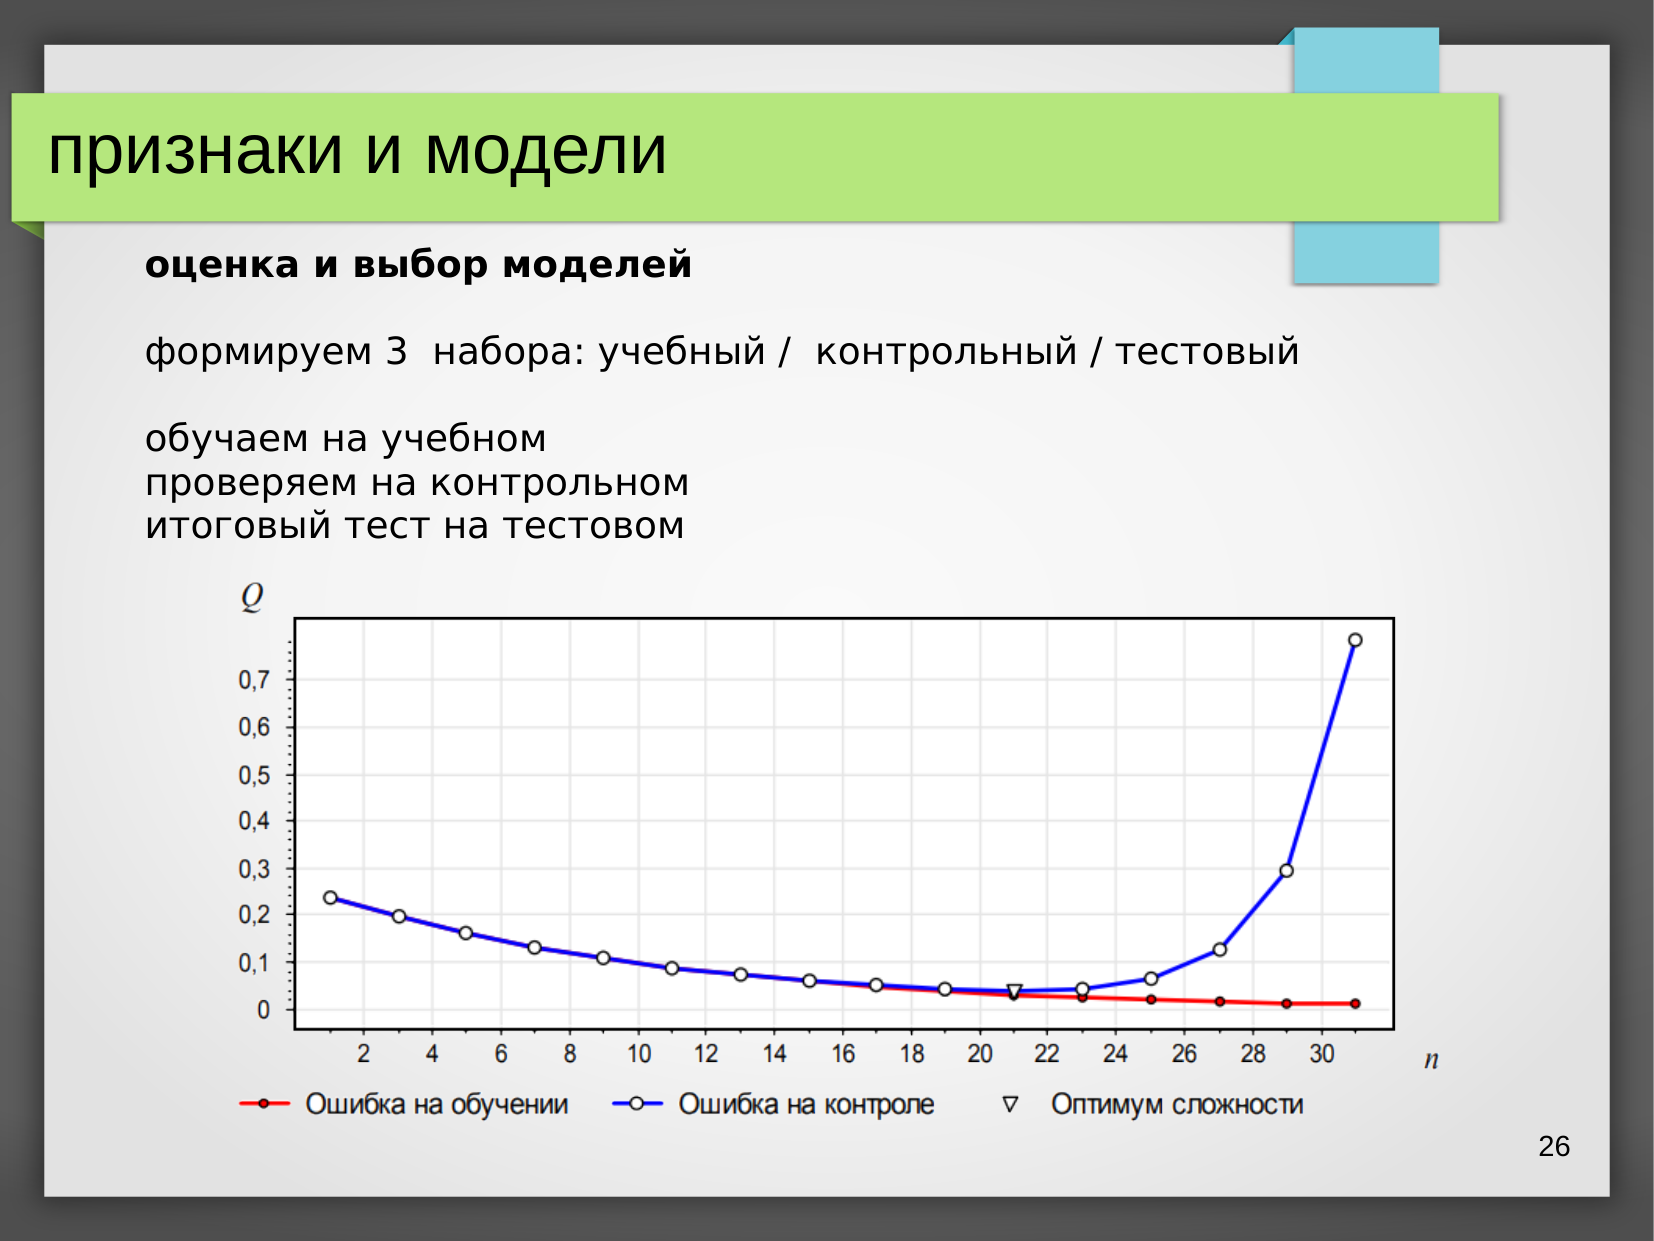

# признаки и модели
оценка и выбор моделей
формируем 3 набора: учебный / контрольный / тестовый
обучаем на учебном
проверяем на контрольном
итоговый тест на тестовом
26